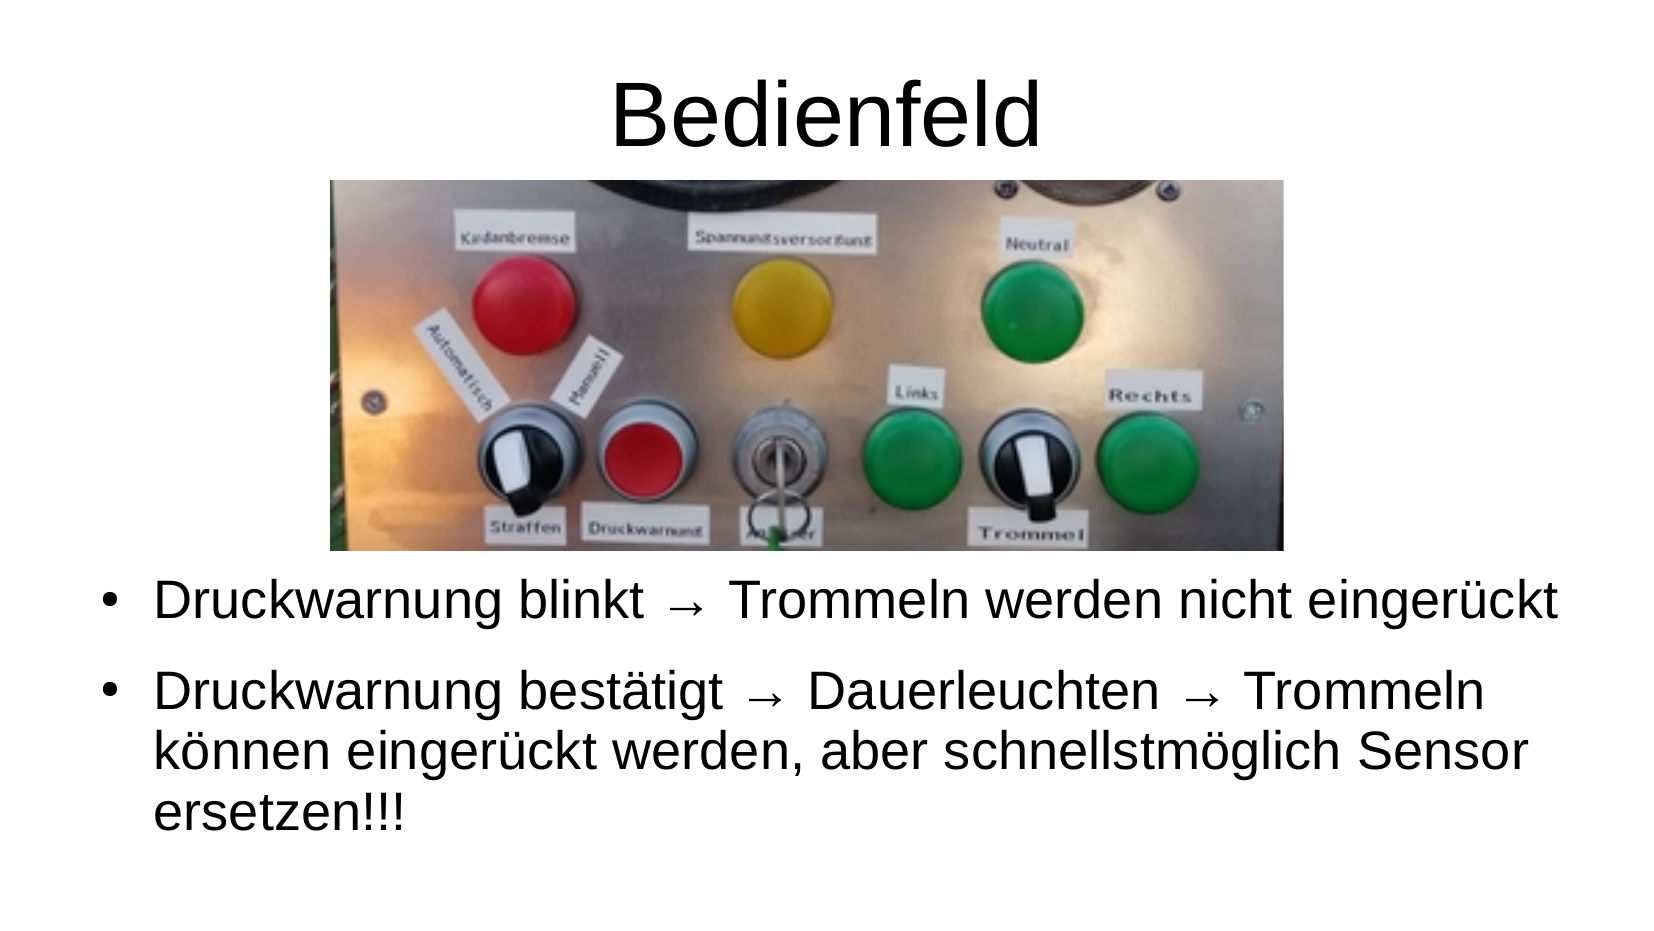

# Bedienfeld
Druckwarnung blinkt → Trommeln werden nicht eingerückt
Druckwarnung bestätigt → Dauerleuchten → Trommeln können eingerückt werden, aber schnellstmöglich Sensor ersetzen!!!